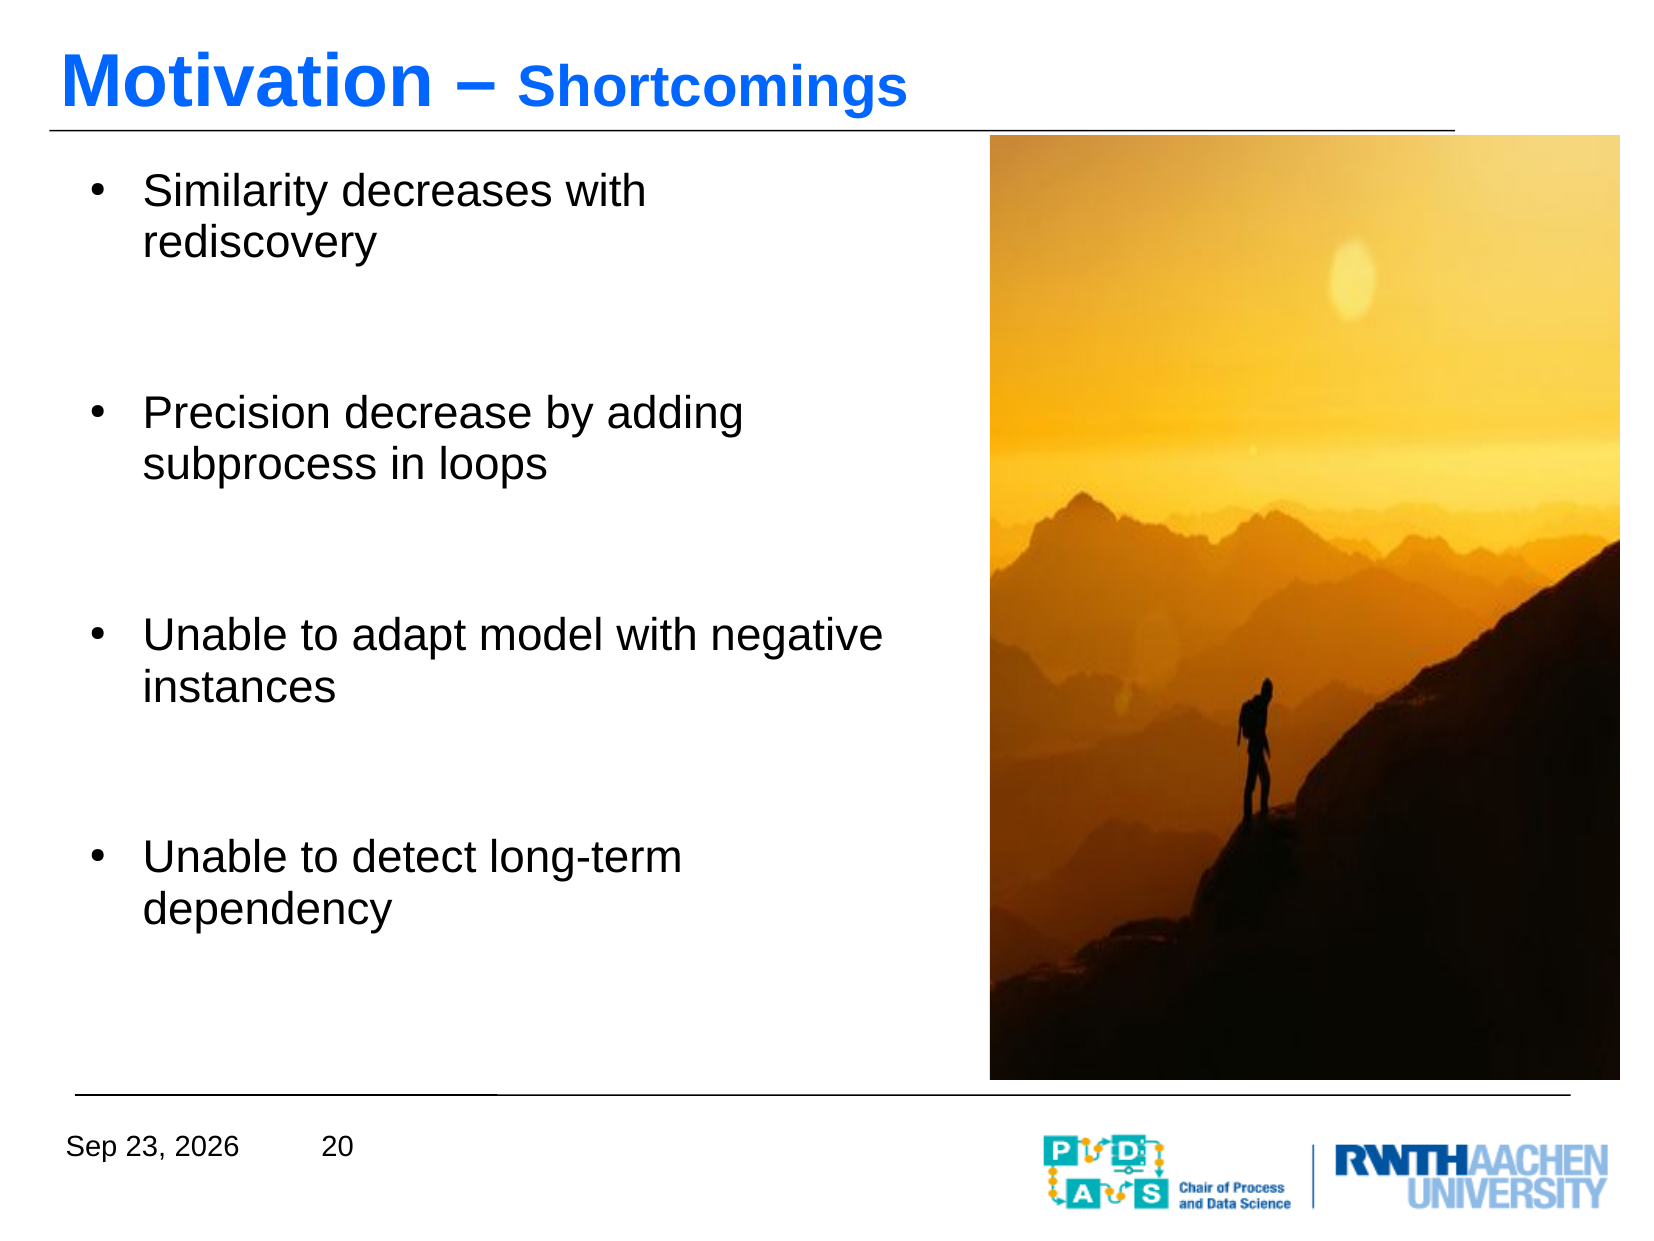

# Motivation – Shortcomings
Similarity decreases with rediscovery
Precision decrease by adding subprocess in loops
Unable to adapt model with negative instances
Unable to detect long-term dependency